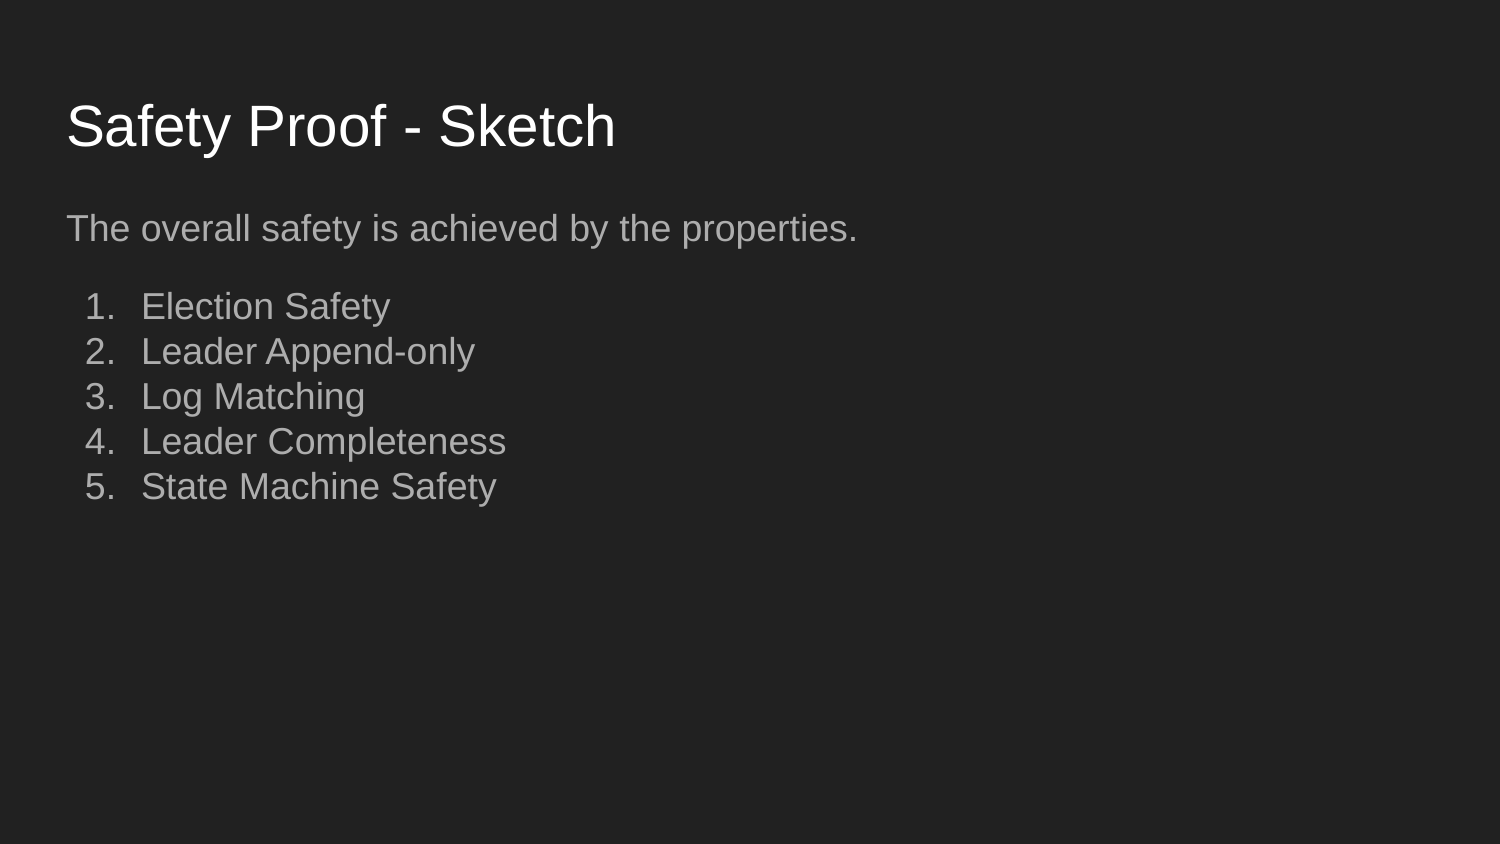

# Safety Proof - Sketch
The overall safety is achieved by the properties.
Election Safety
Leader Append-only
Log Matching
Leader Completeness
State Machine Safety